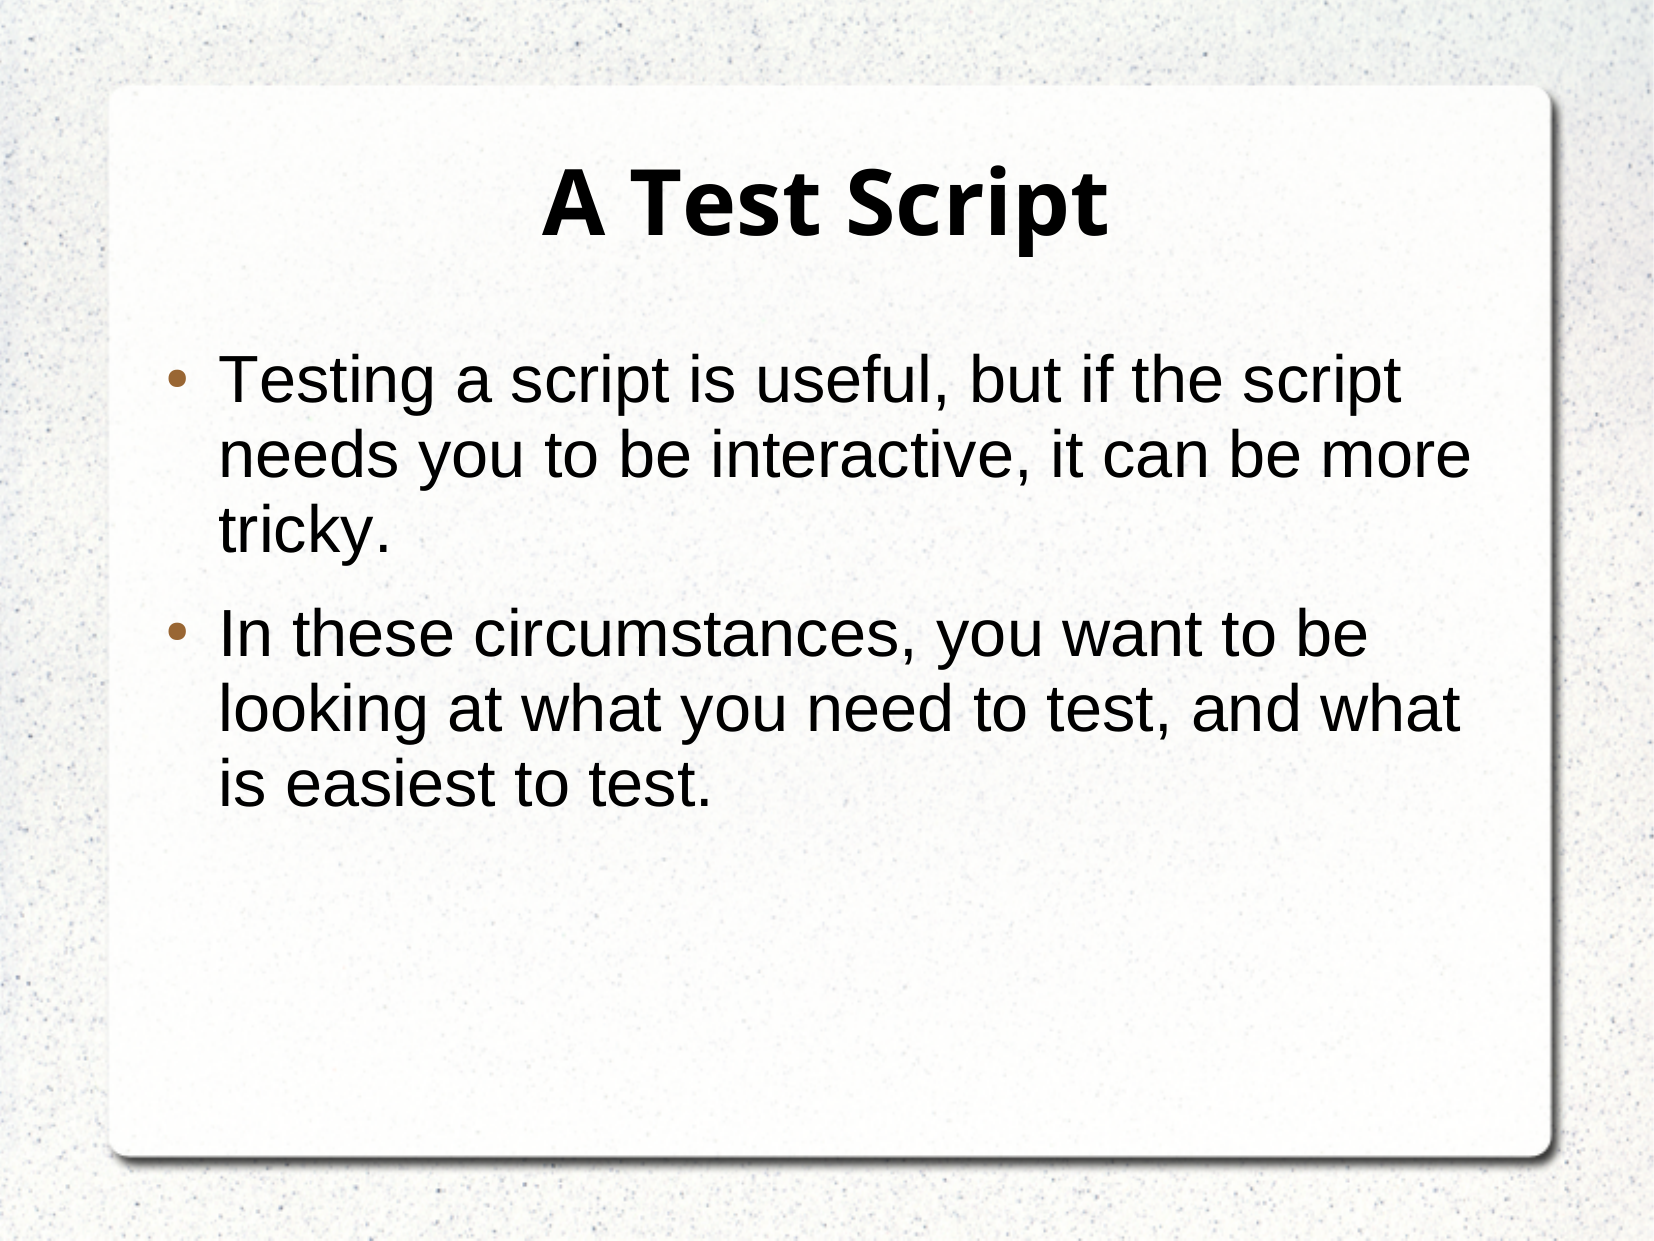

# A Test Script
Testing a script is useful, but if the script needs you to be interactive, it can be more tricky.
In these circumstances, you want to be looking at what you need to test, and what is easiest to test.